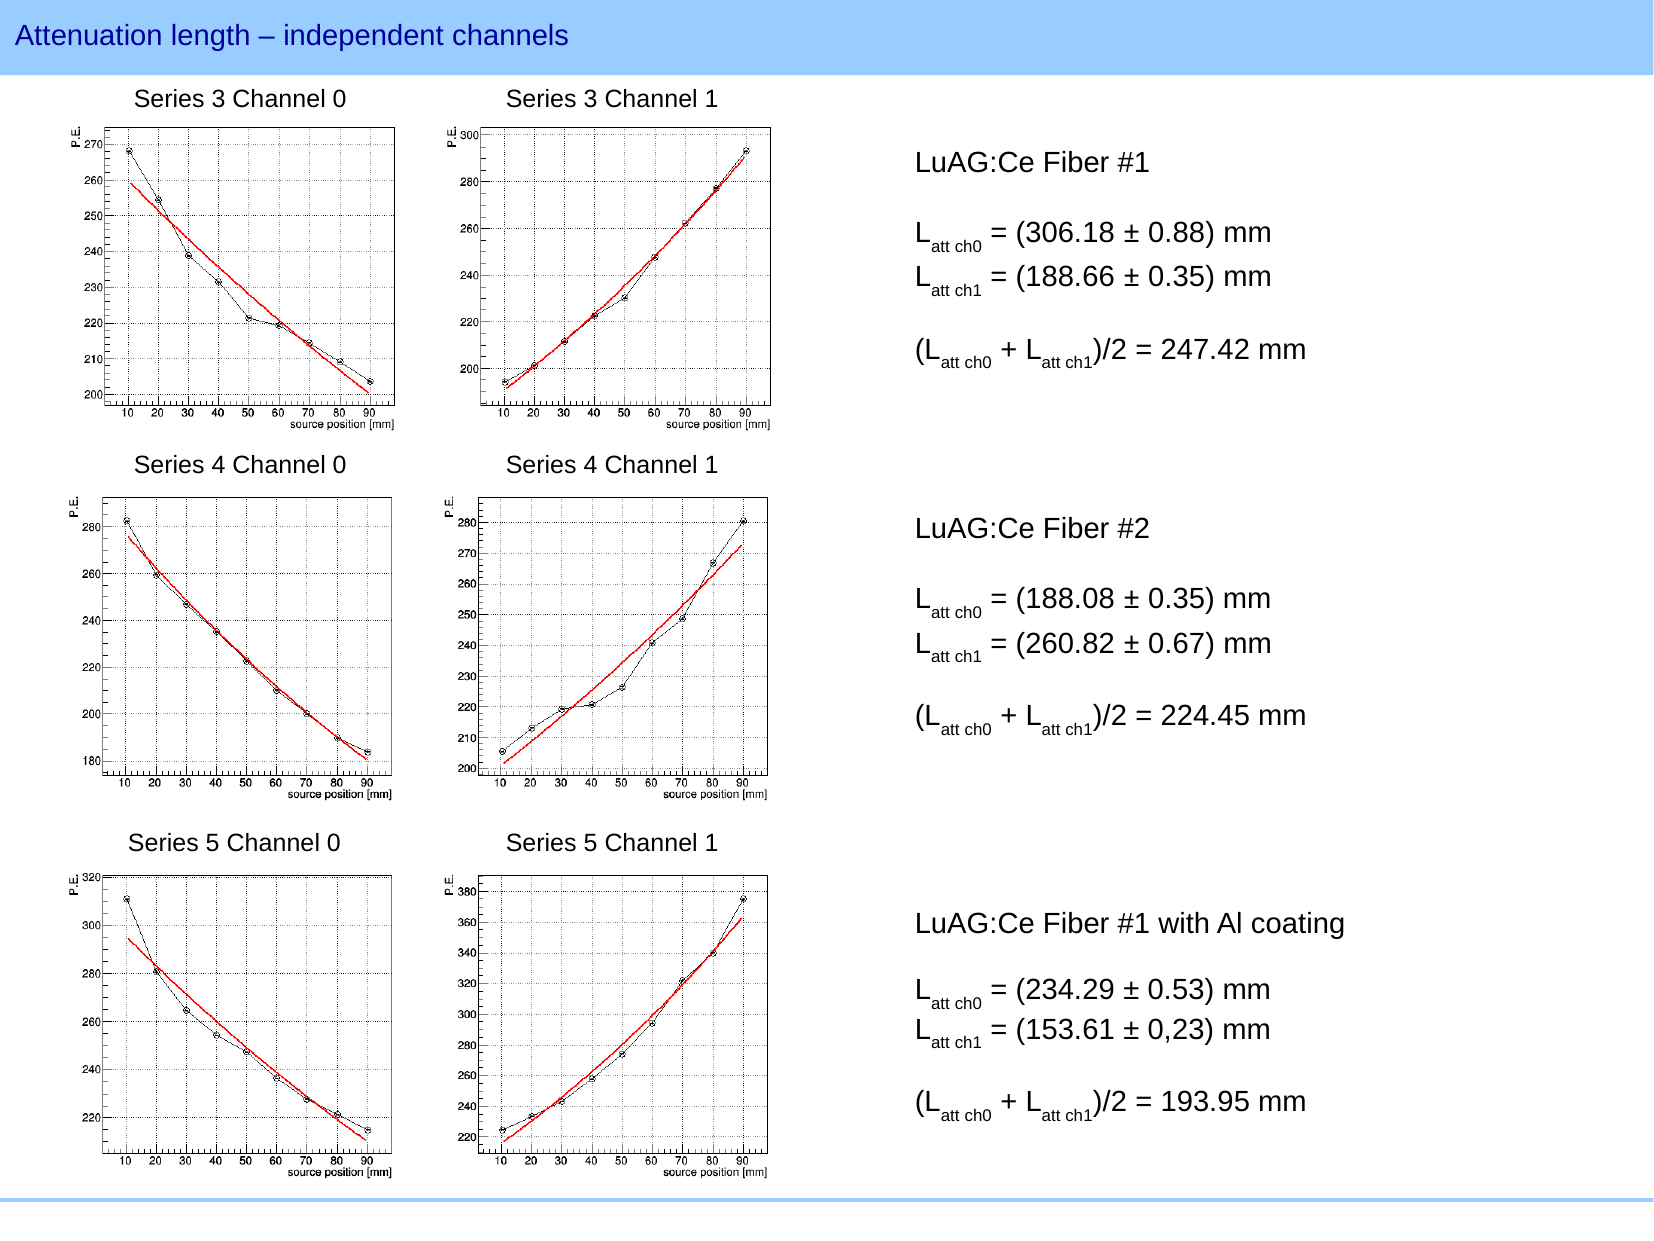

Attenuation length – independent channels
Series 3 Channel 1
Series 3 Channel 0
LuAG:Ce Fiber #1
Latt ch0 = (306.18 ± 0.88) mm
Latt ch1 = (188.66 ± 0.35) mm
(Latt ch0 + Latt ch1)/2 = 247.42 mm
Series 4 Channel 0
Series 4 Channel 1
LuAG:Ce Fiber #2
Latt ch0 = (188.08 ± 0.35) mm
Latt ch1 = (260.82 ± 0.67) mm
(Latt ch0 + Latt ch1)/2 = 224.45 mm
Series 5 Channel 1
Series 5 Channel 0
LuAG:Ce Fiber #1 with Al coating
Latt ch0 = (234.29 ± 0.53) mm
Latt ch1 = (153.61 ± 0,23) mm
(Latt ch0 + Latt ch1)/2 = 193.95 mm